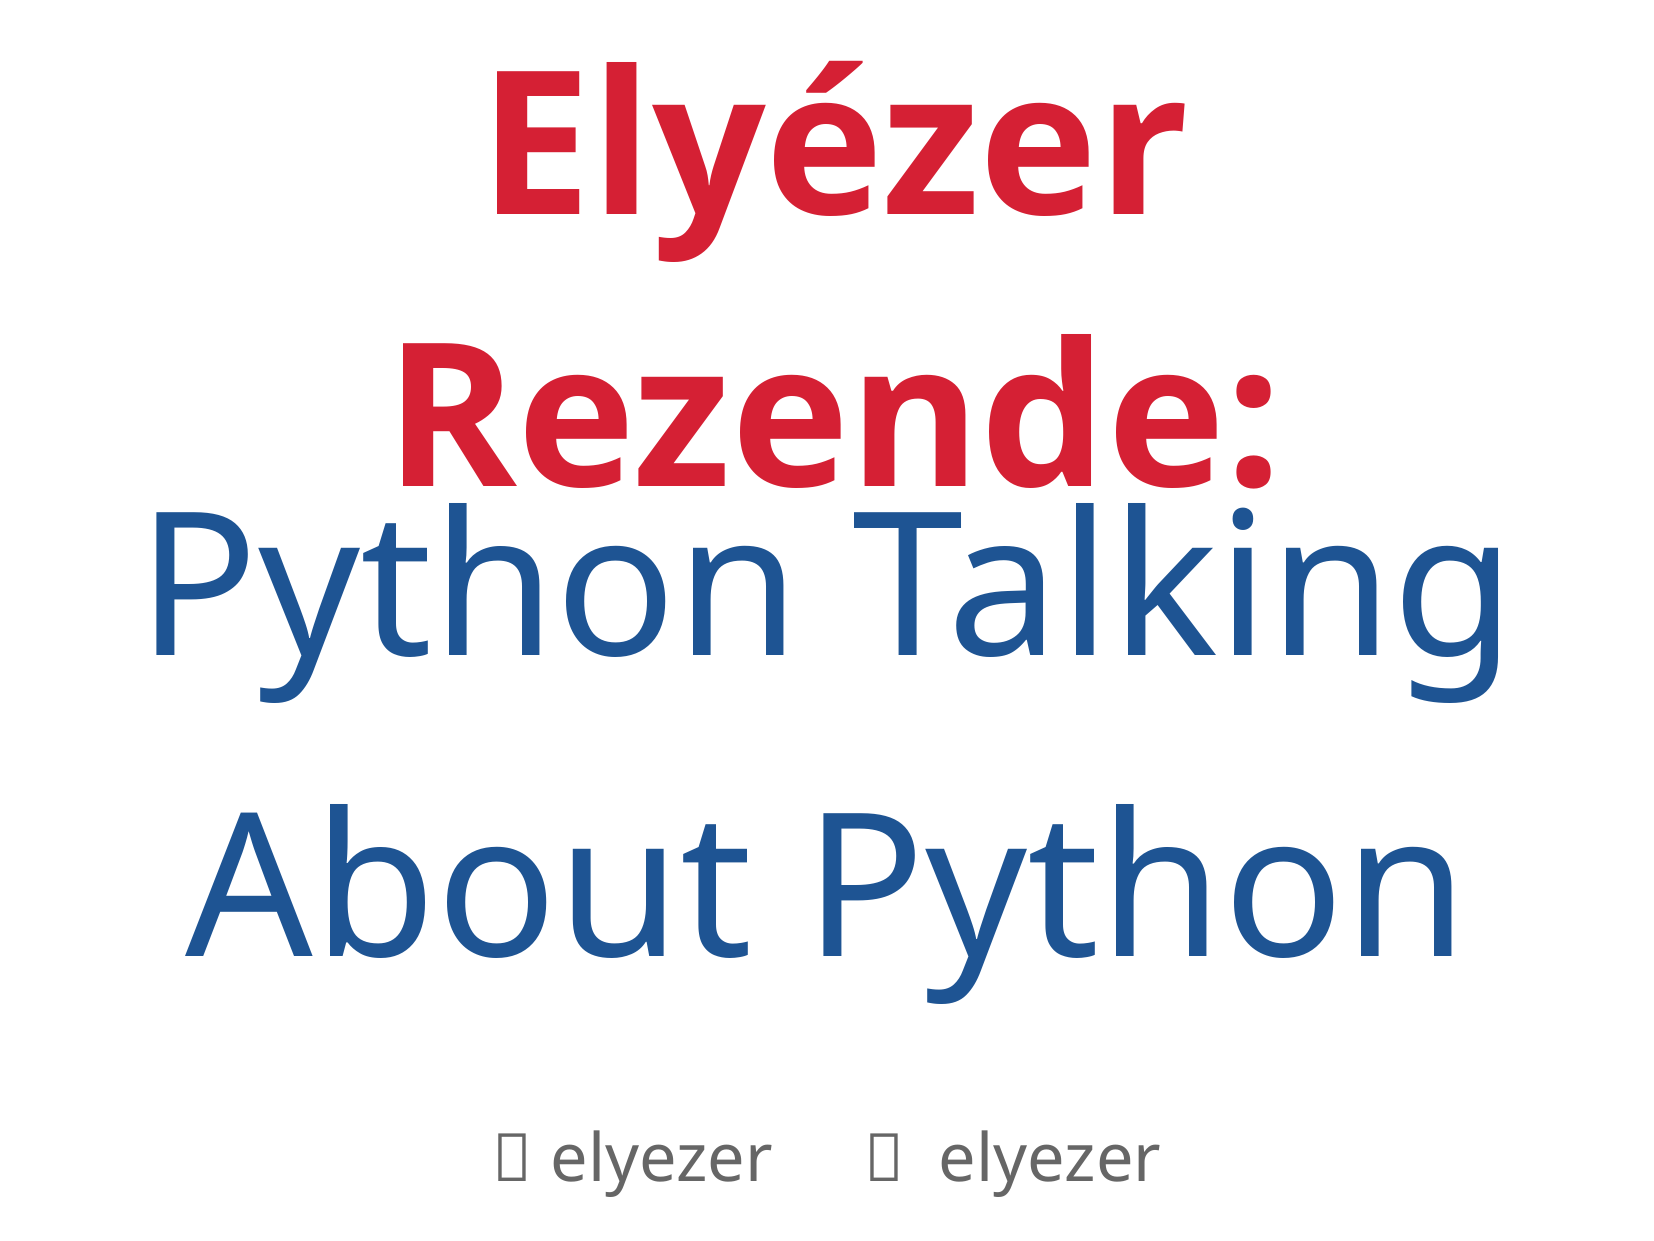

Elyézer Rezende:
# Python Talking
About Python
 elyezer  elyezer